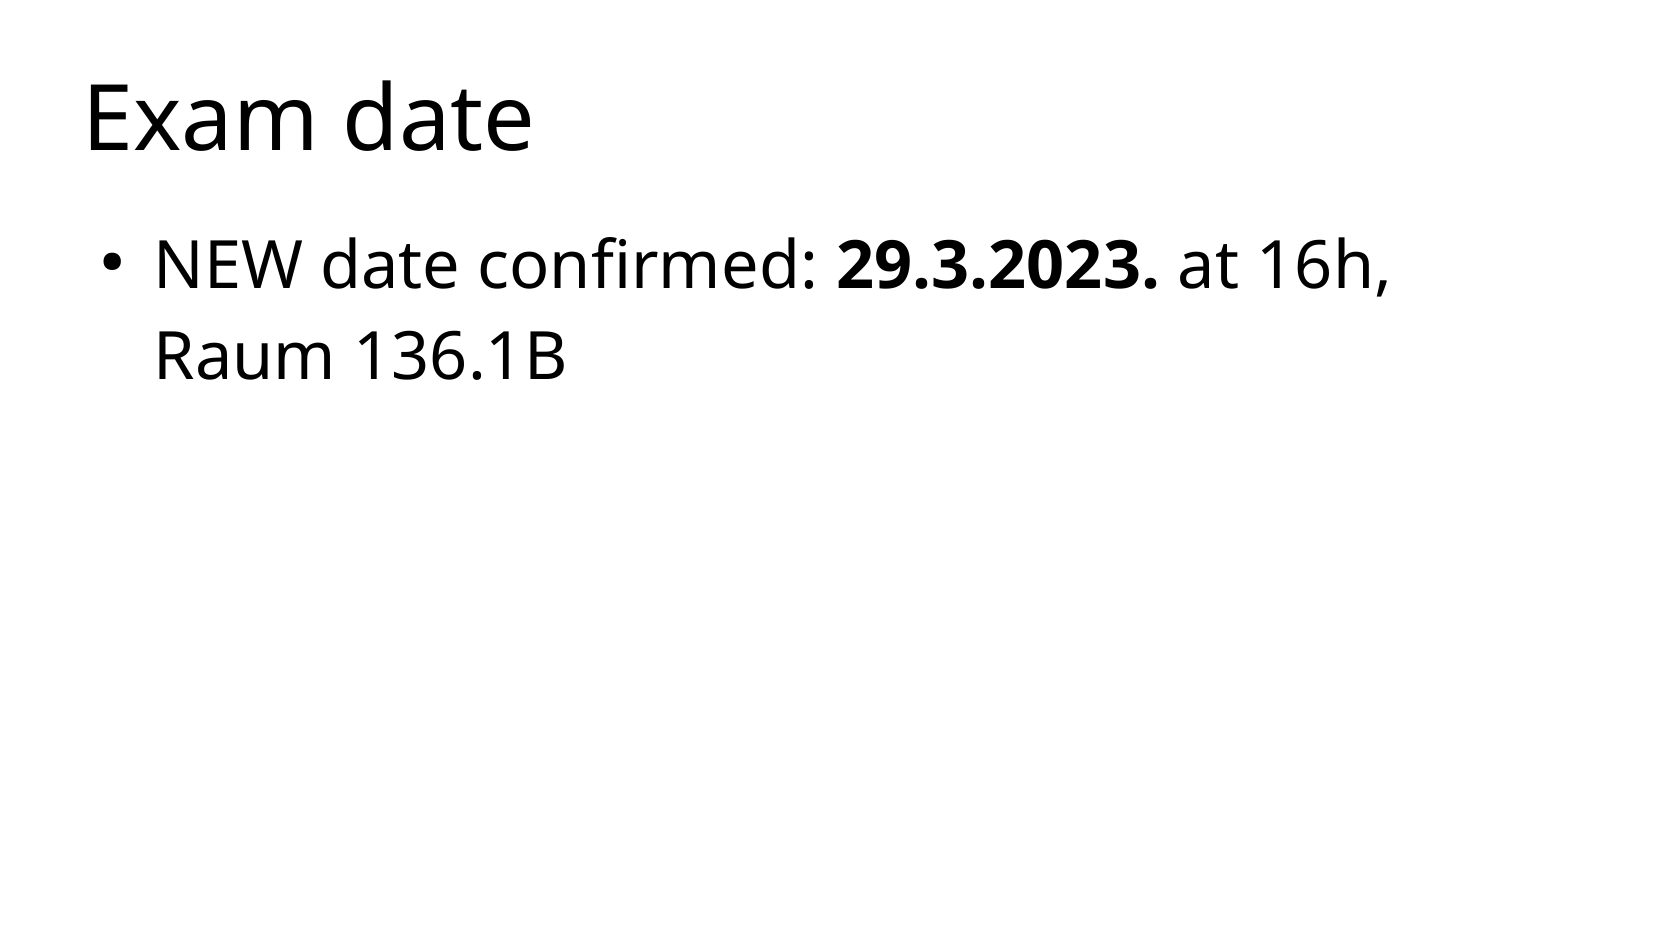

# Exam date
NEW date confirmed: 29.3.2023. at 16h, Raum 136.1B